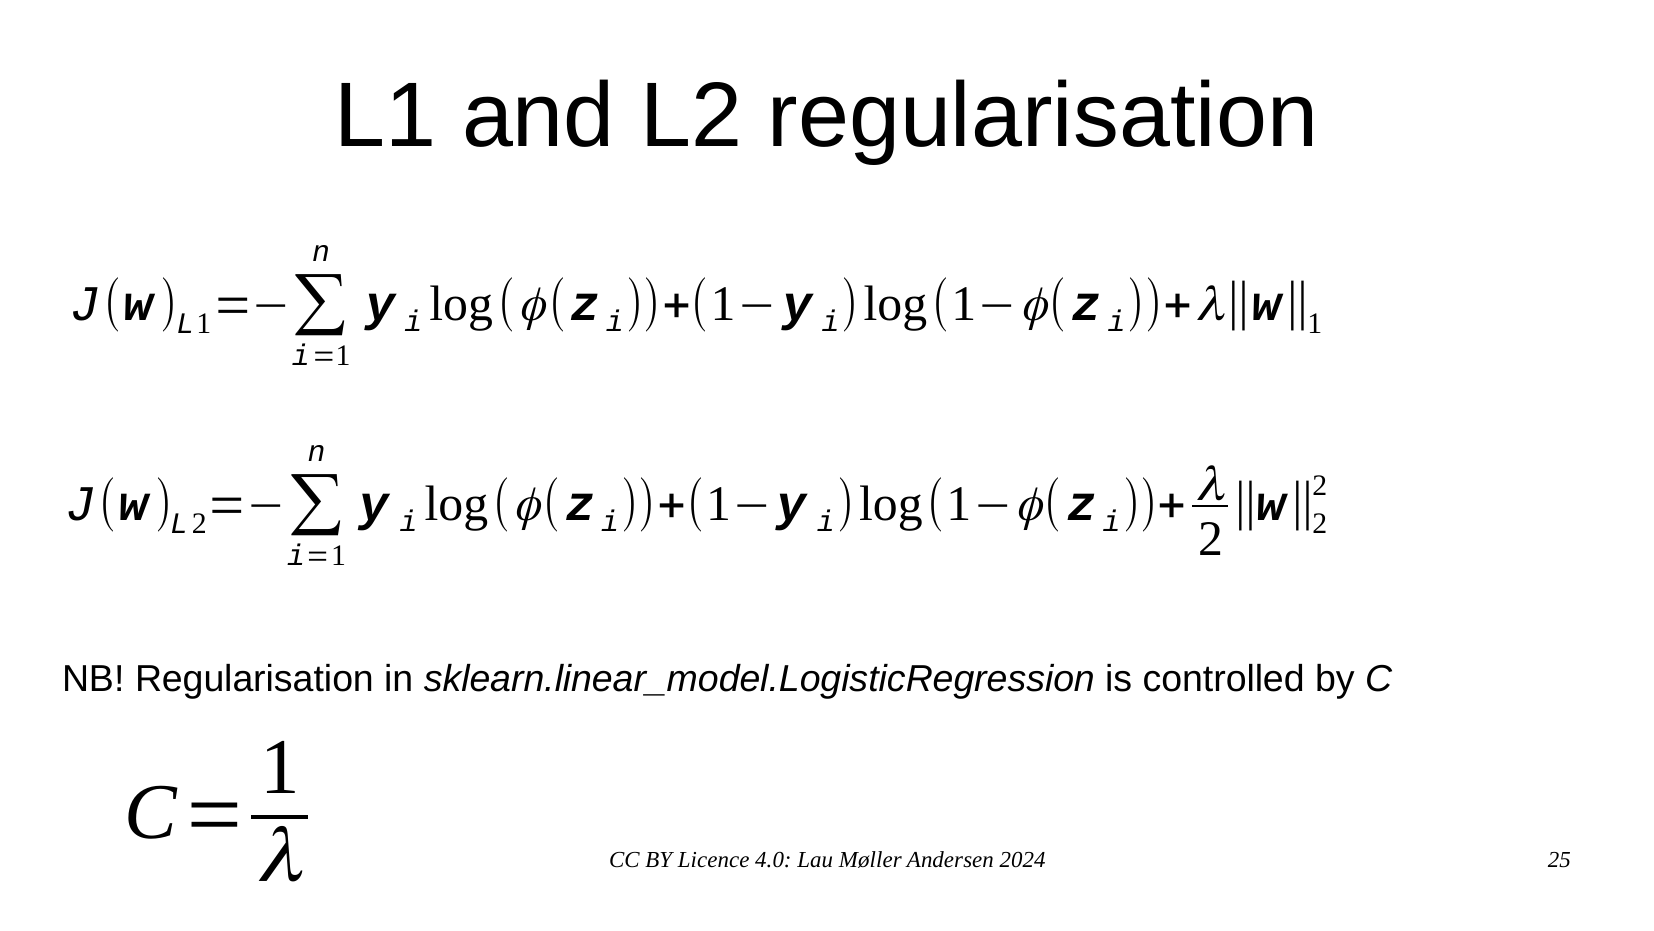

# L1 and L2 regularisation
NB! Regularisation in sklearn.linear_model.LogisticRegression is controlled by C
CC BY Licence 4.0: Lau Møller Andersen 2024
25